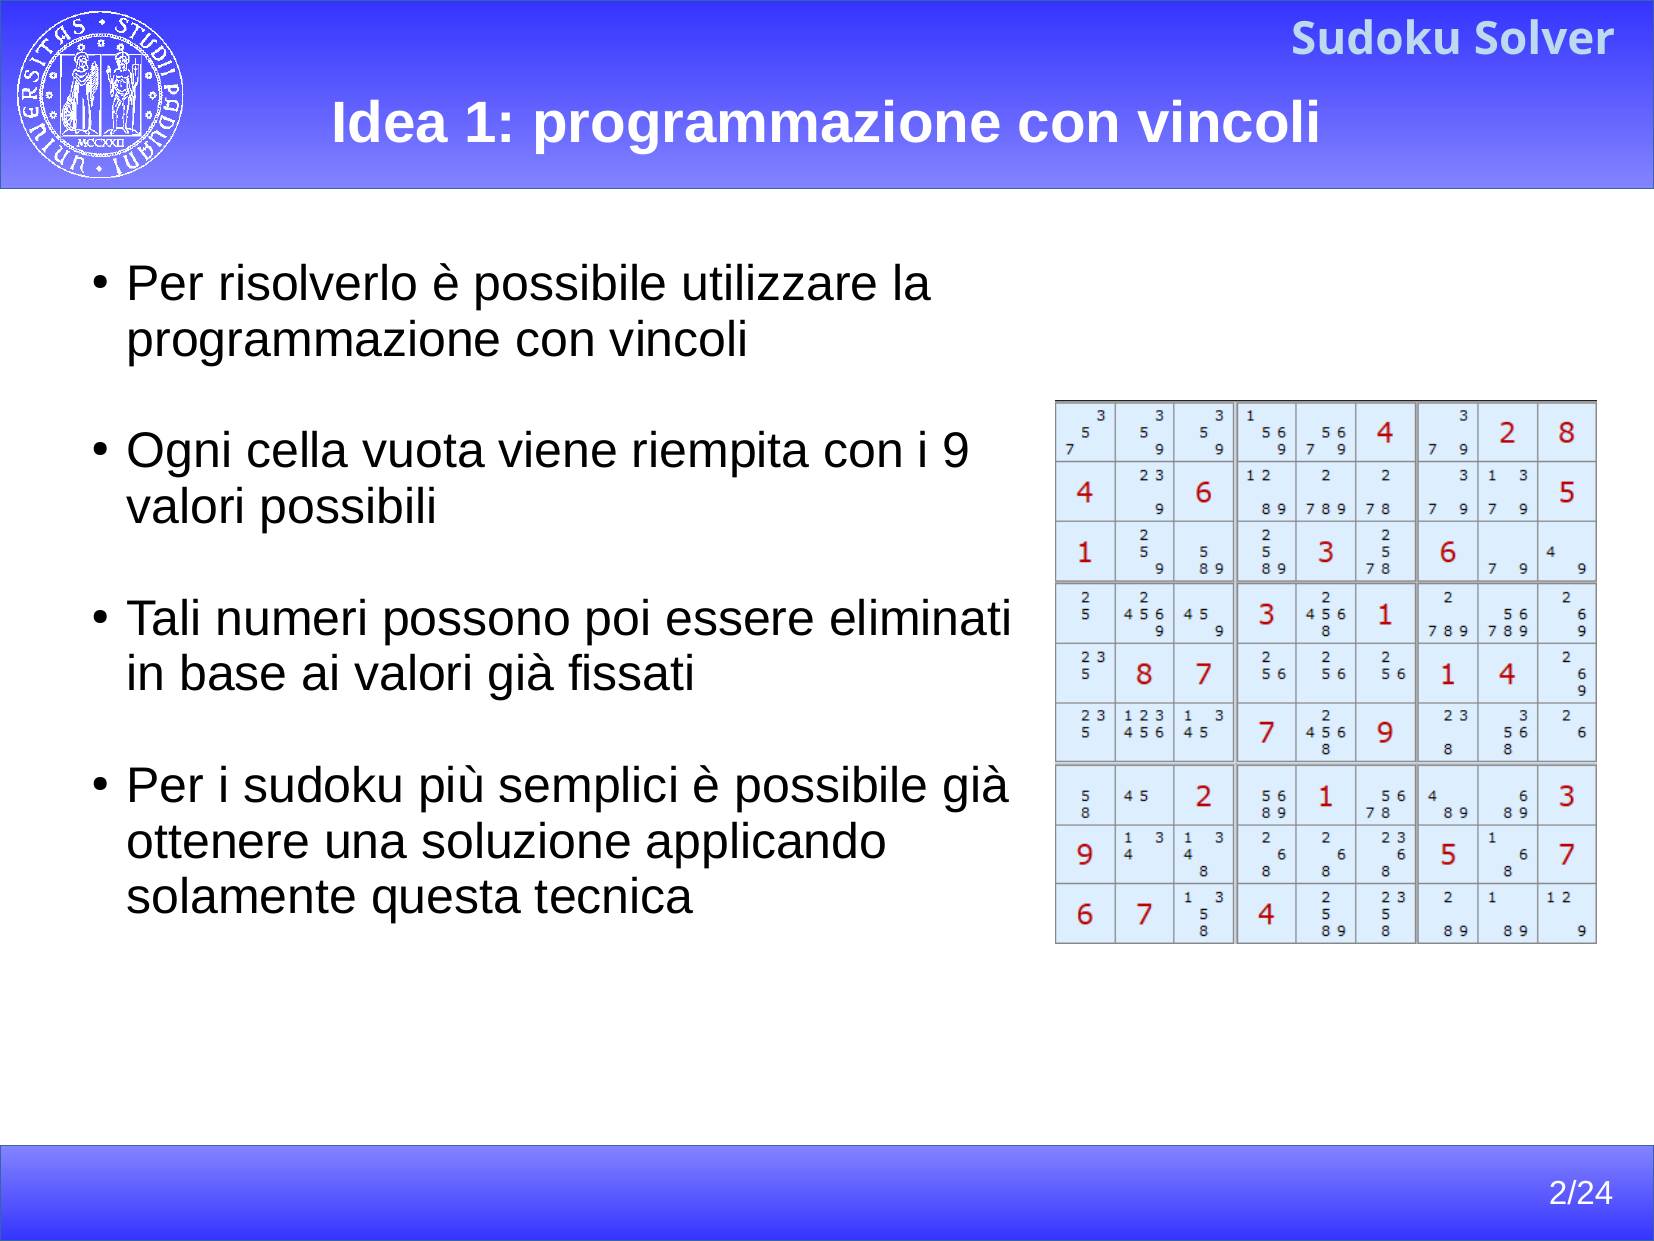

Sudoku Solver
Idea 1: programmazione con vincoli
Per risolverlo è possibile utilizzare la programmazione con vincoli
Ogni cella vuota viene riempita con i 9 valori possibili
Tali numeri possono poi essere eliminati in base ai valori già fissati
Per i sudoku più semplici è possibile già ottenere una soluzione applicando solamente questa tecnica
2/24